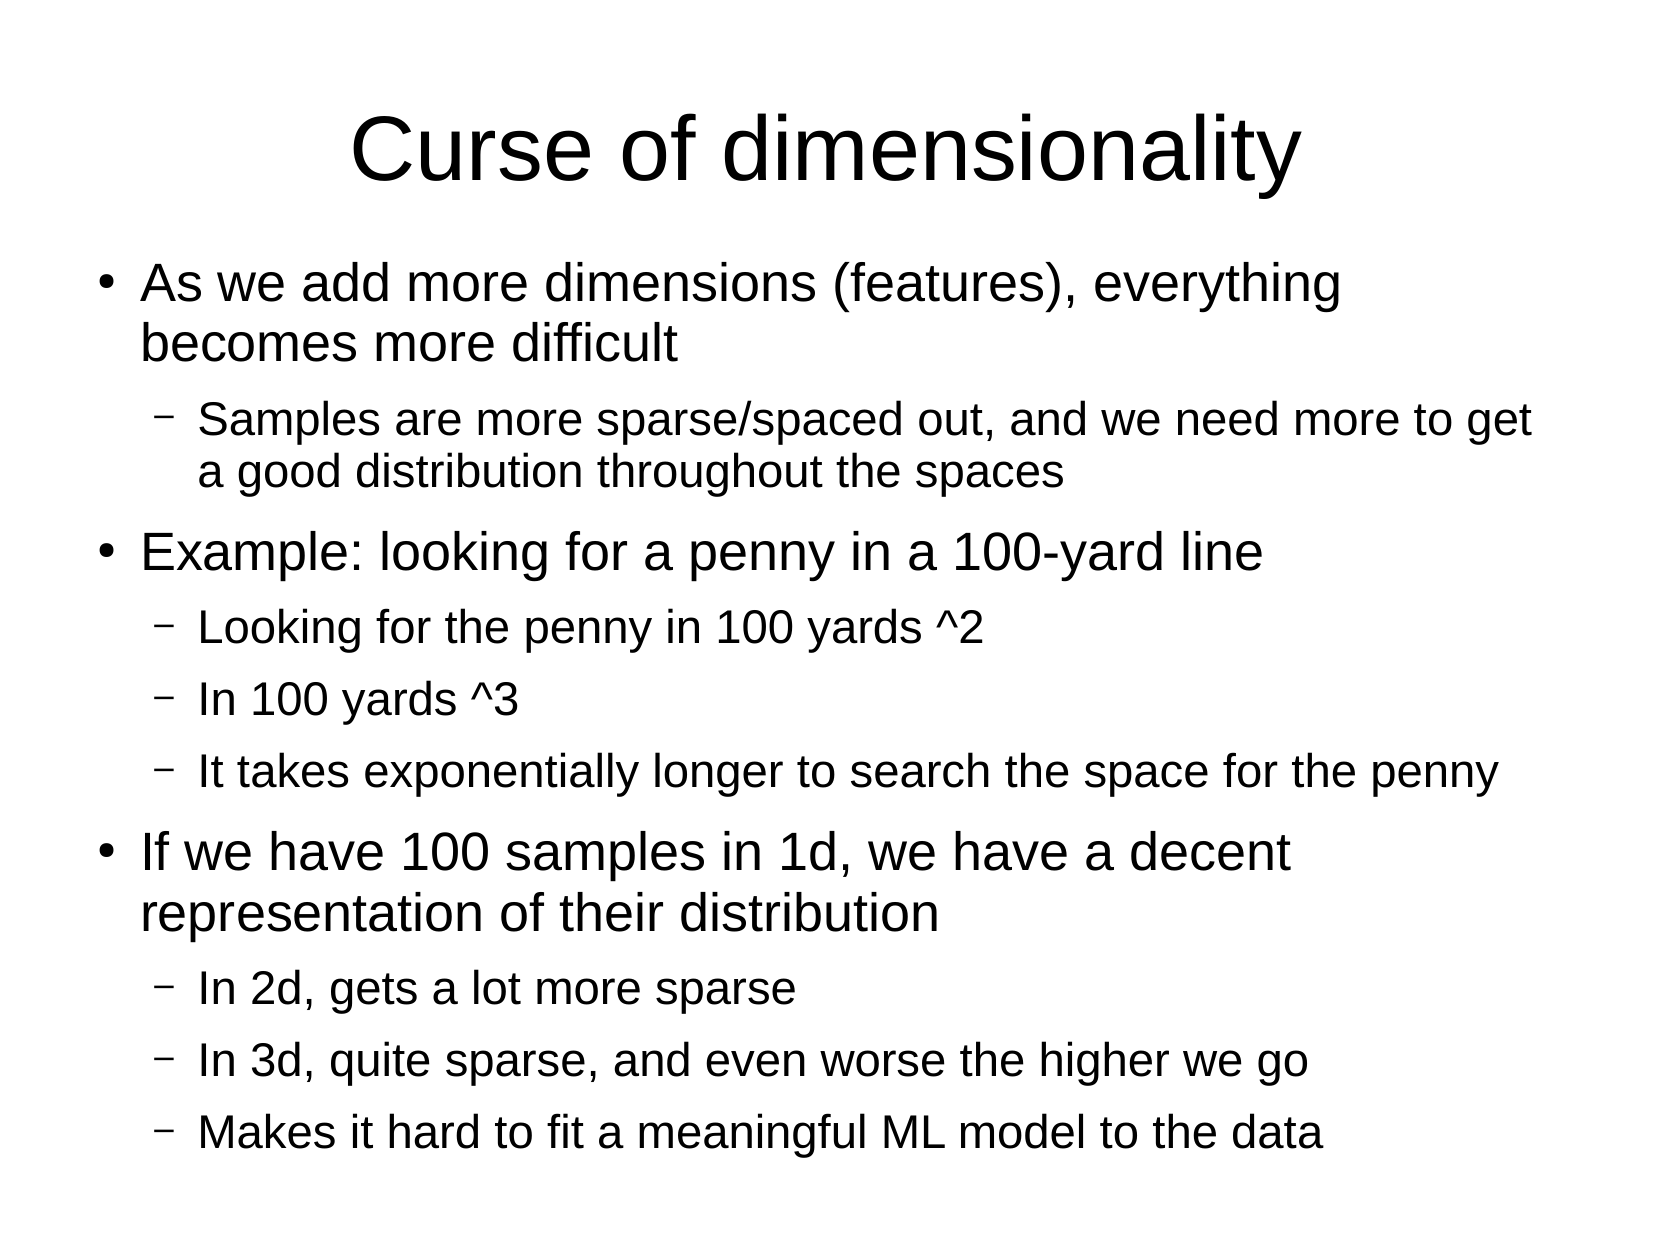

# Curse of dimensionality
As we add more dimensions (features), everything becomes more difficult
Samples are more sparse/spaced out, and we need more to get a good distribution throughout the spaces
Example: looking for a penny in a 100-yard line
Looking for the penny in 100 yards ^2
In 100 yards ^3
It takes exponentially longer to search the space for the penny
If we have 100 samples in 1d, we have a decent representation of their distribution
In 2d, gets a lot more sparse
In 3d, quite sparse, and even worse the higher we go
Makes it hard to fit a meaningful ML model to the data